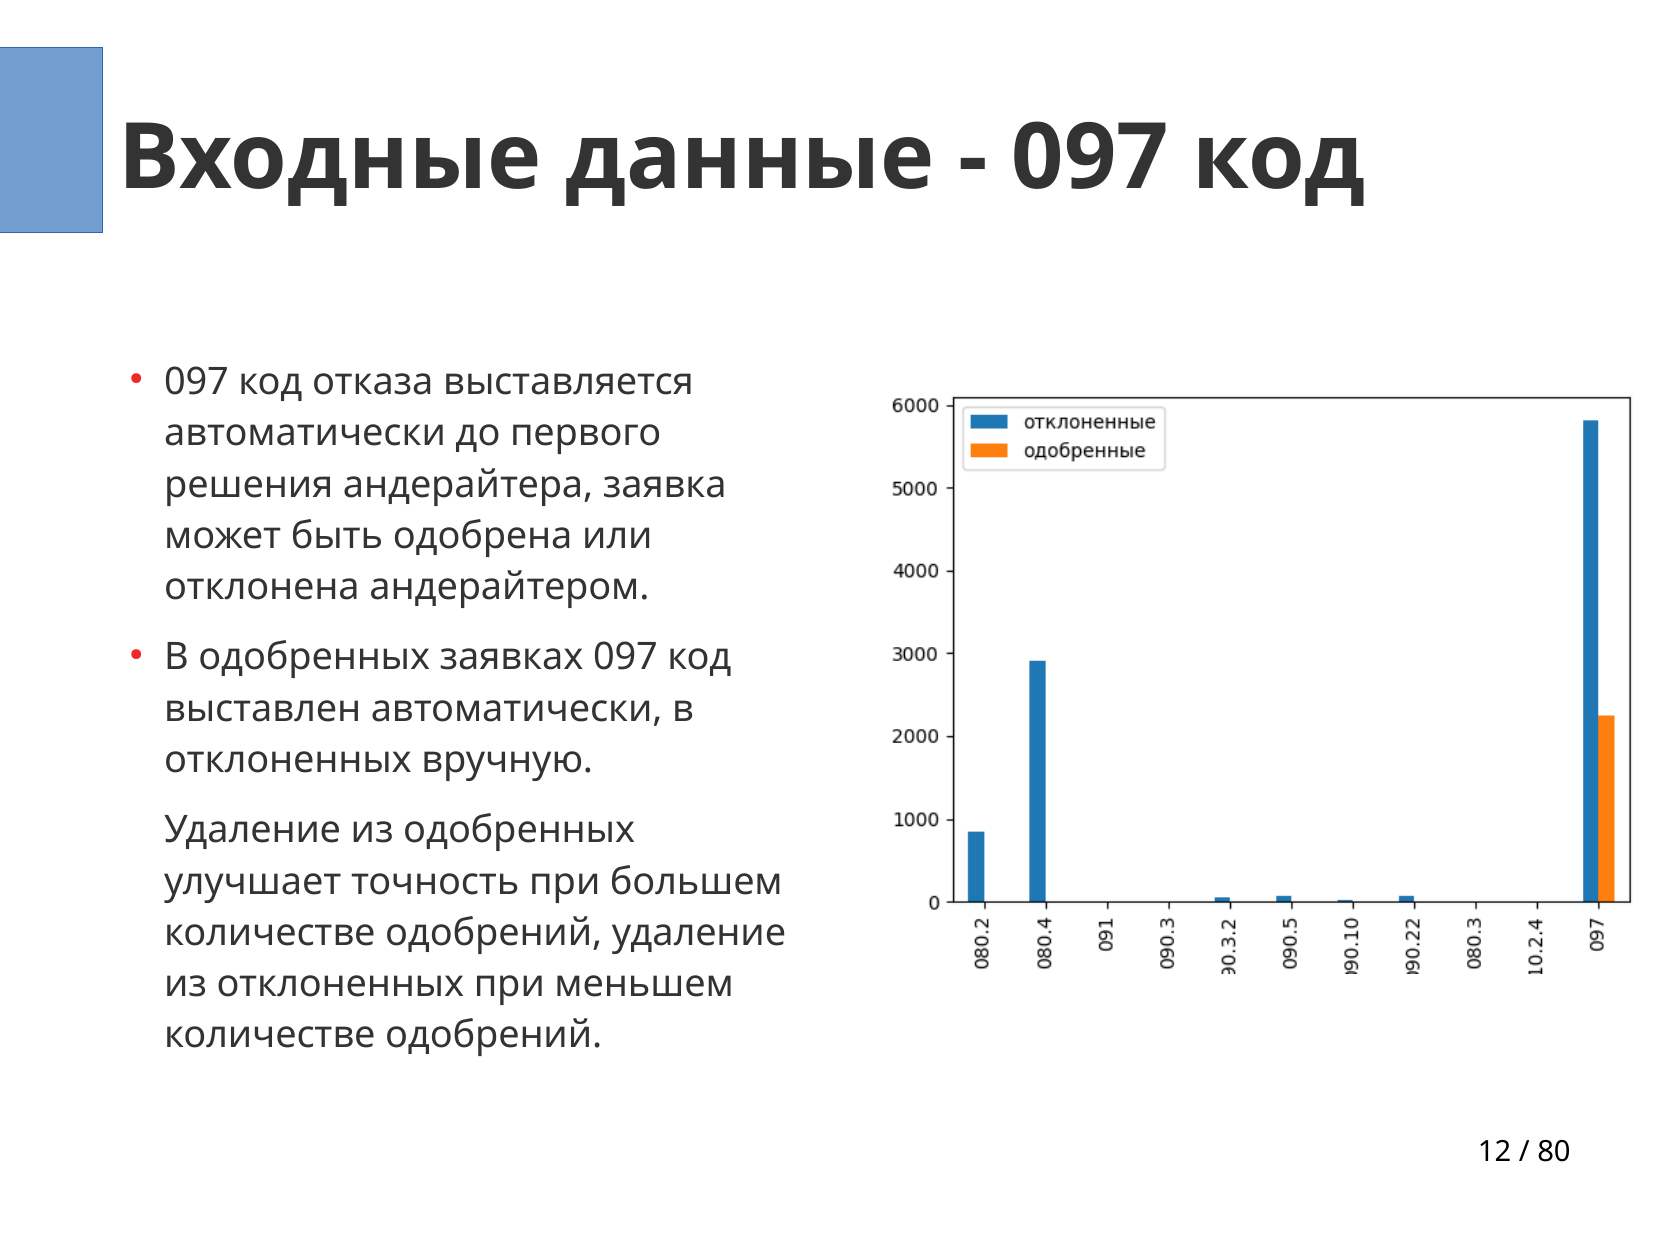

# Входные данные - 097 код
097 код отказа выставляется автоматически до первого решения андерайтера, заявка может быть одобрена или отклонена андерайтером.
В одобренных заявках 097 код выставлен автоматически, в отклоненных вручную.
Удаление из одобренных улучшает точность при большем количестве одобрений, удаление из отклоненных при меньшем количестве одобрений.
12